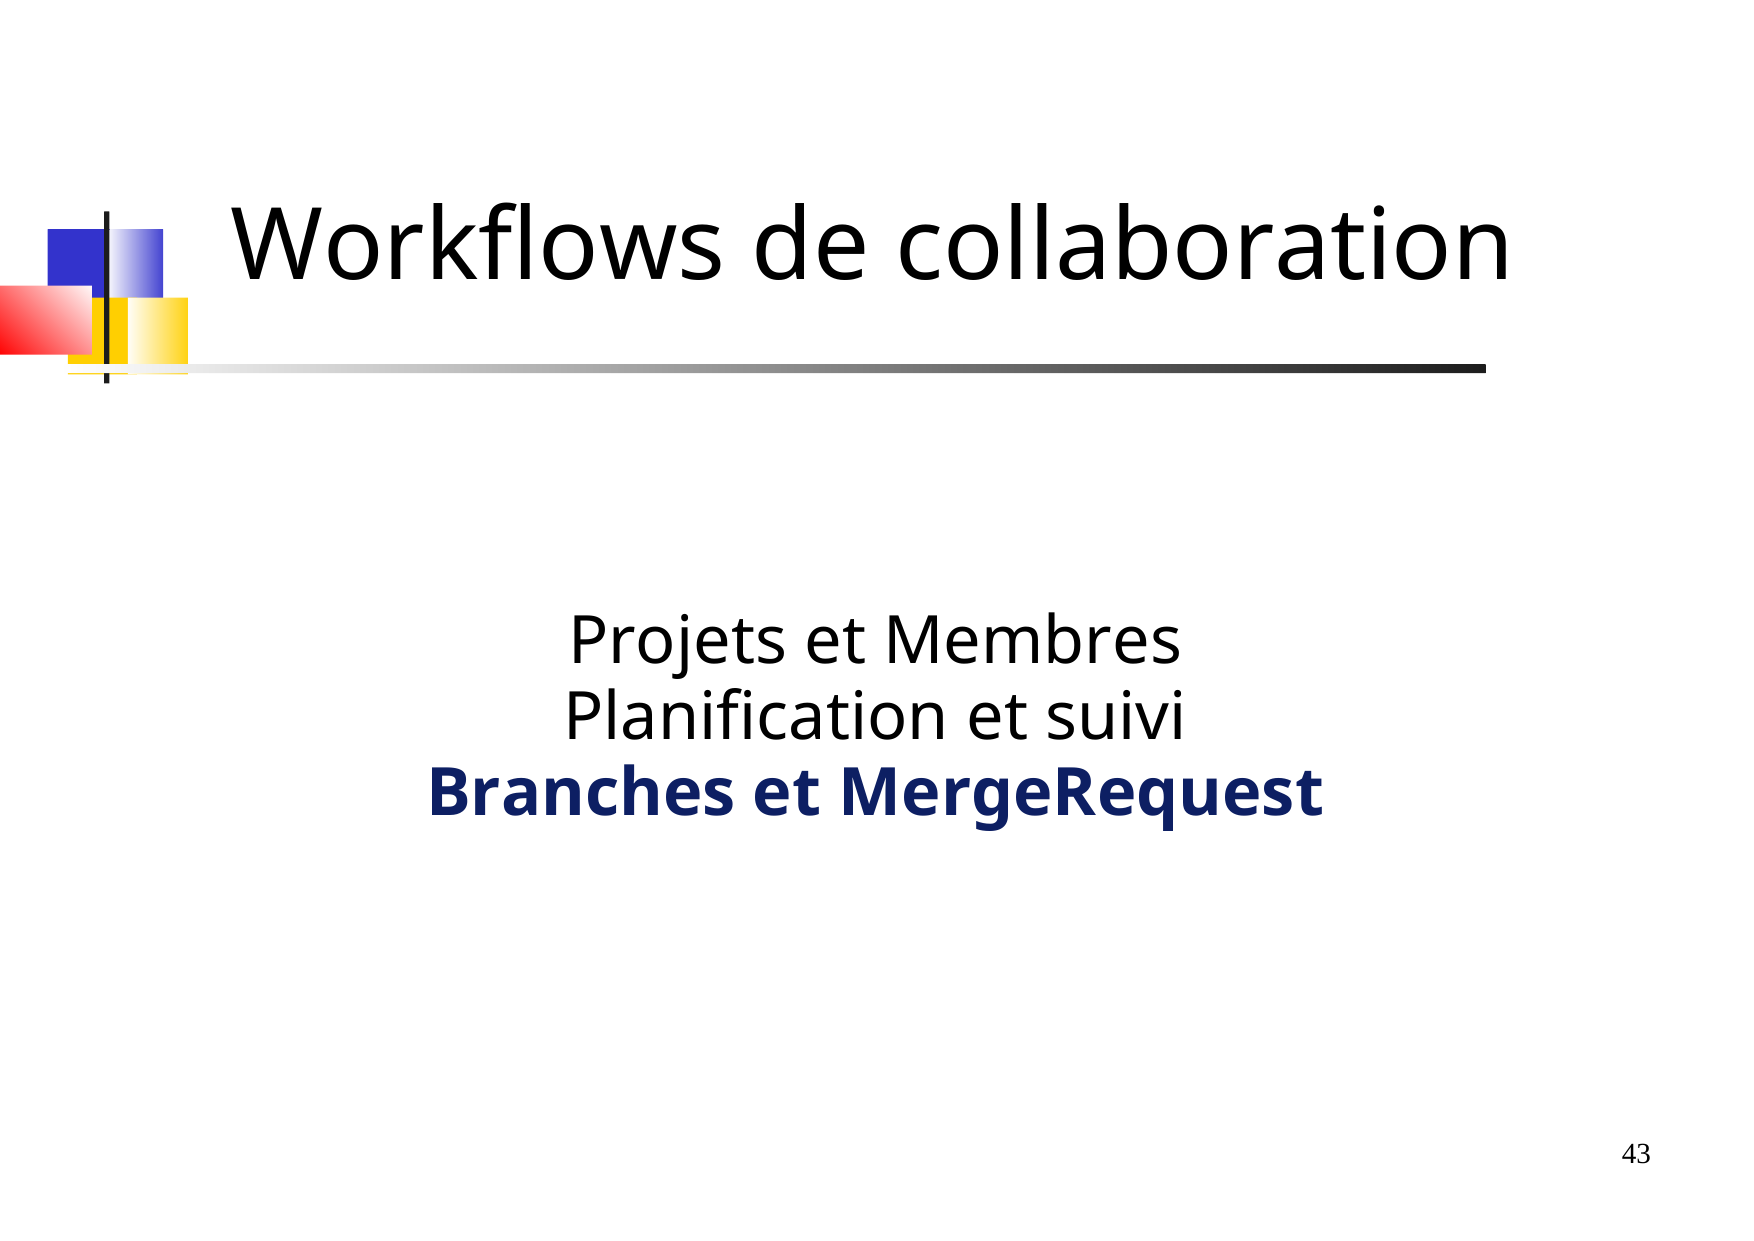

# Workflows de collaboration
Projets et Membres
Planification et suivi
Branches et MergeRequest